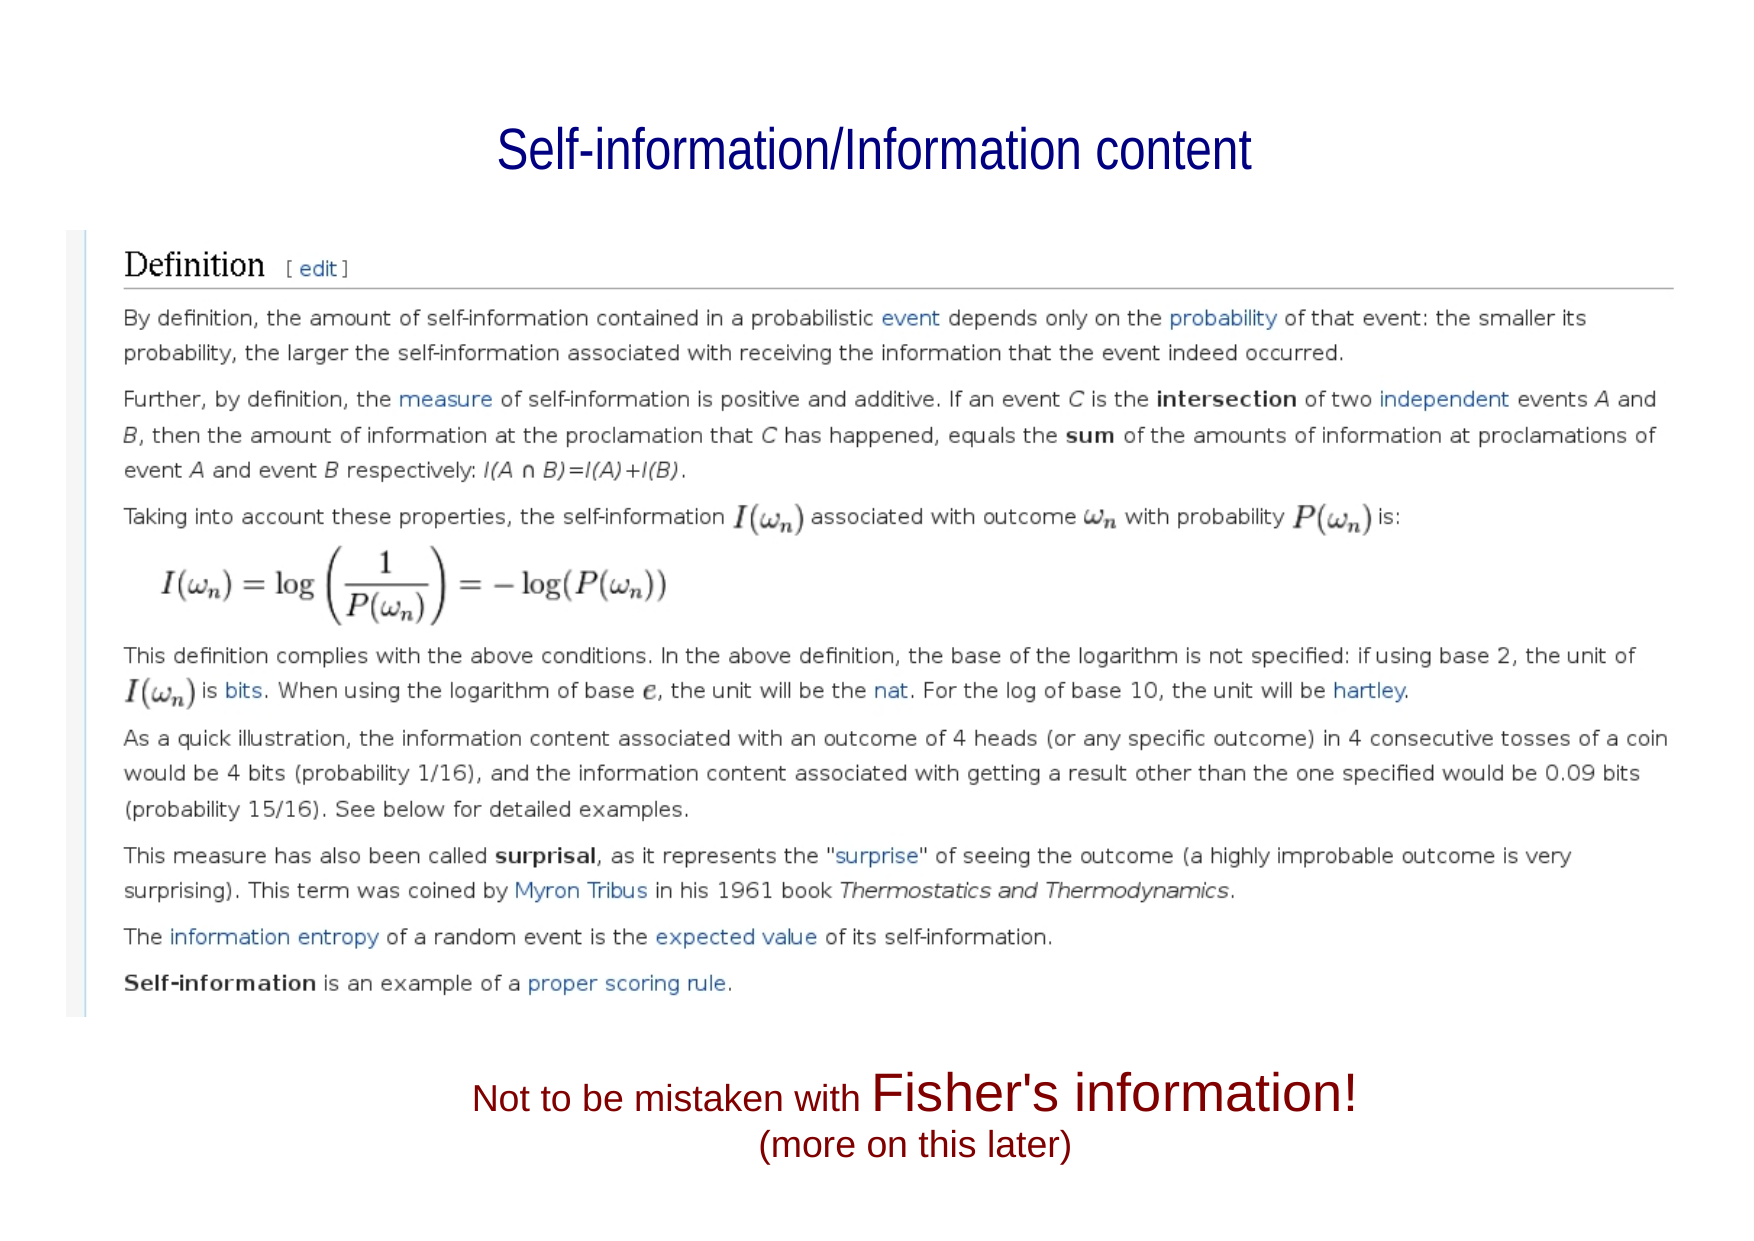

Self-information/Information content
Not to be mistaken with Fisher's information!
(more on this later)